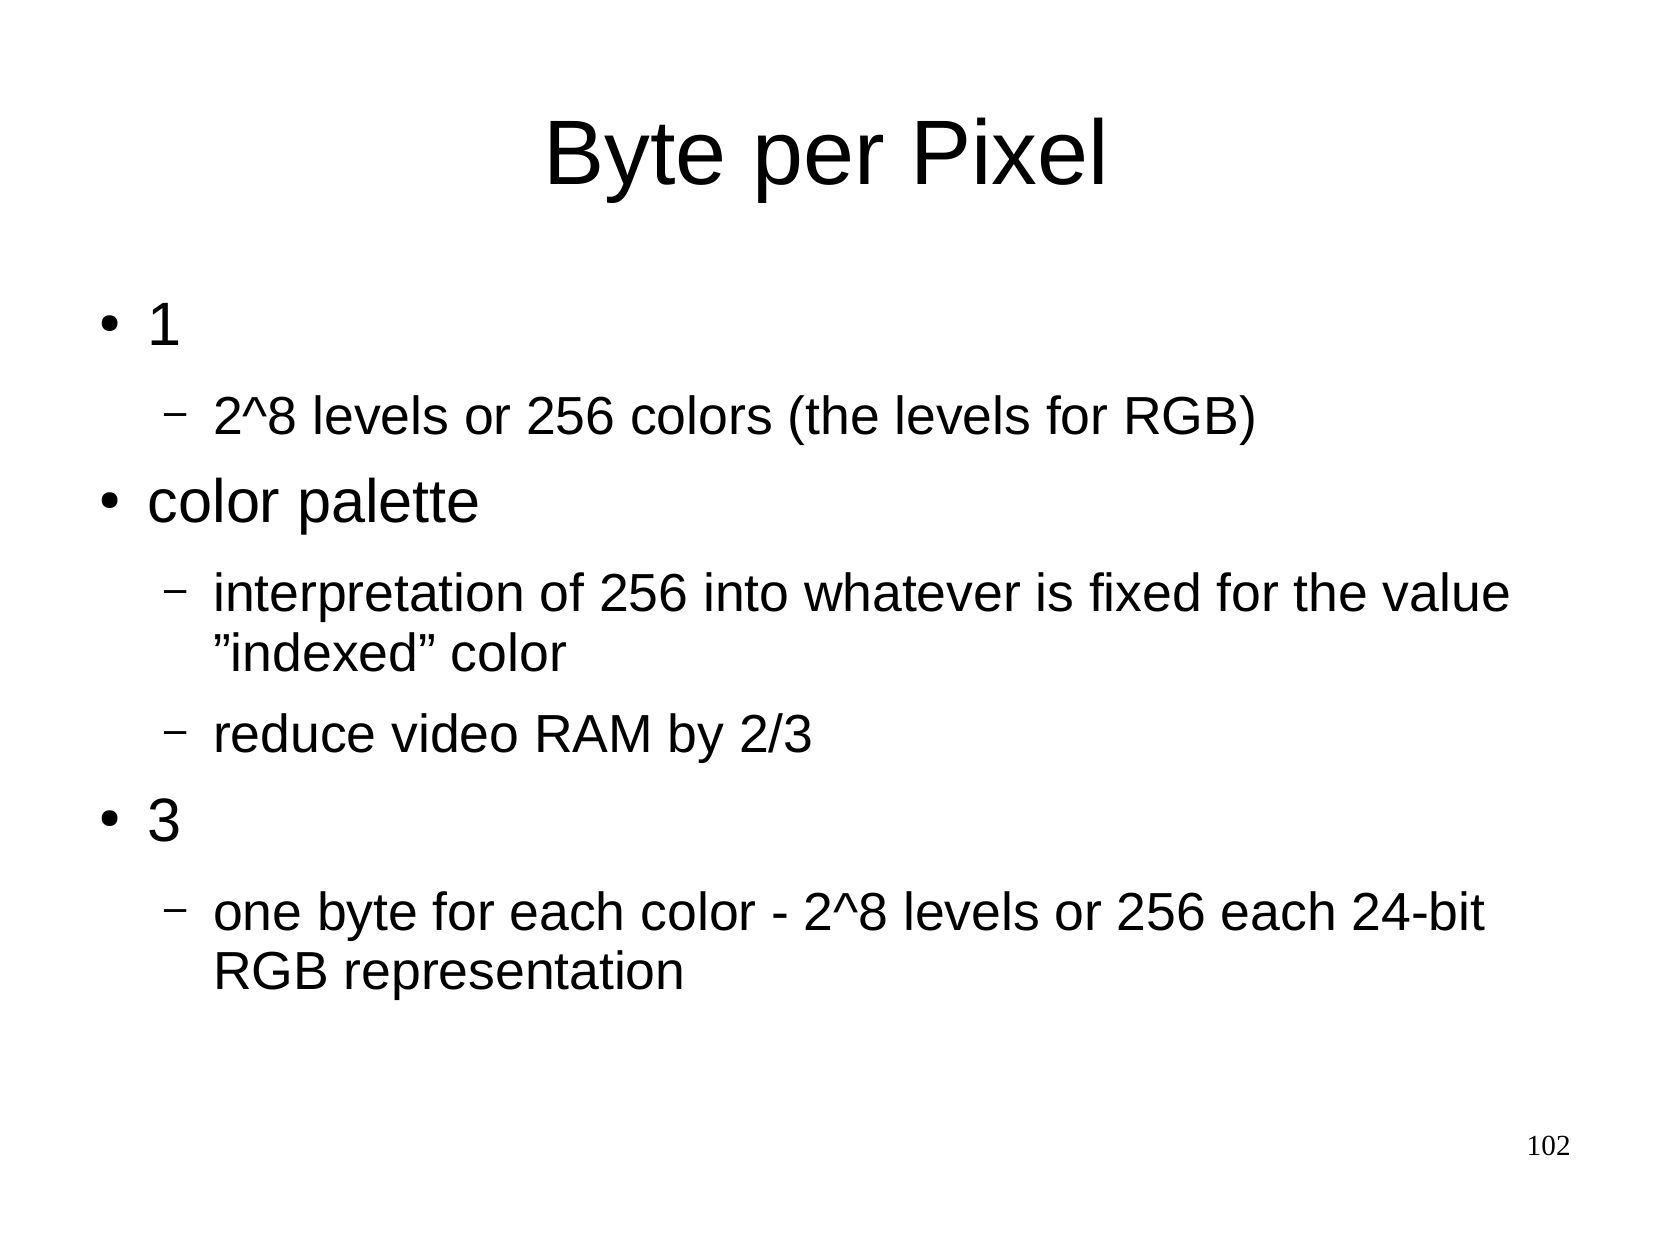

# Byte per Pixel
1
2^8 levels or 256 colors (the levels for RGB)
color palette
interpretation of 256 into whatever is fixed for the value ”indexed” color
reduce video RAM by 2/3
3
one byte for each color - 2^8 levels or 256 each 24-bit RGB representation
102